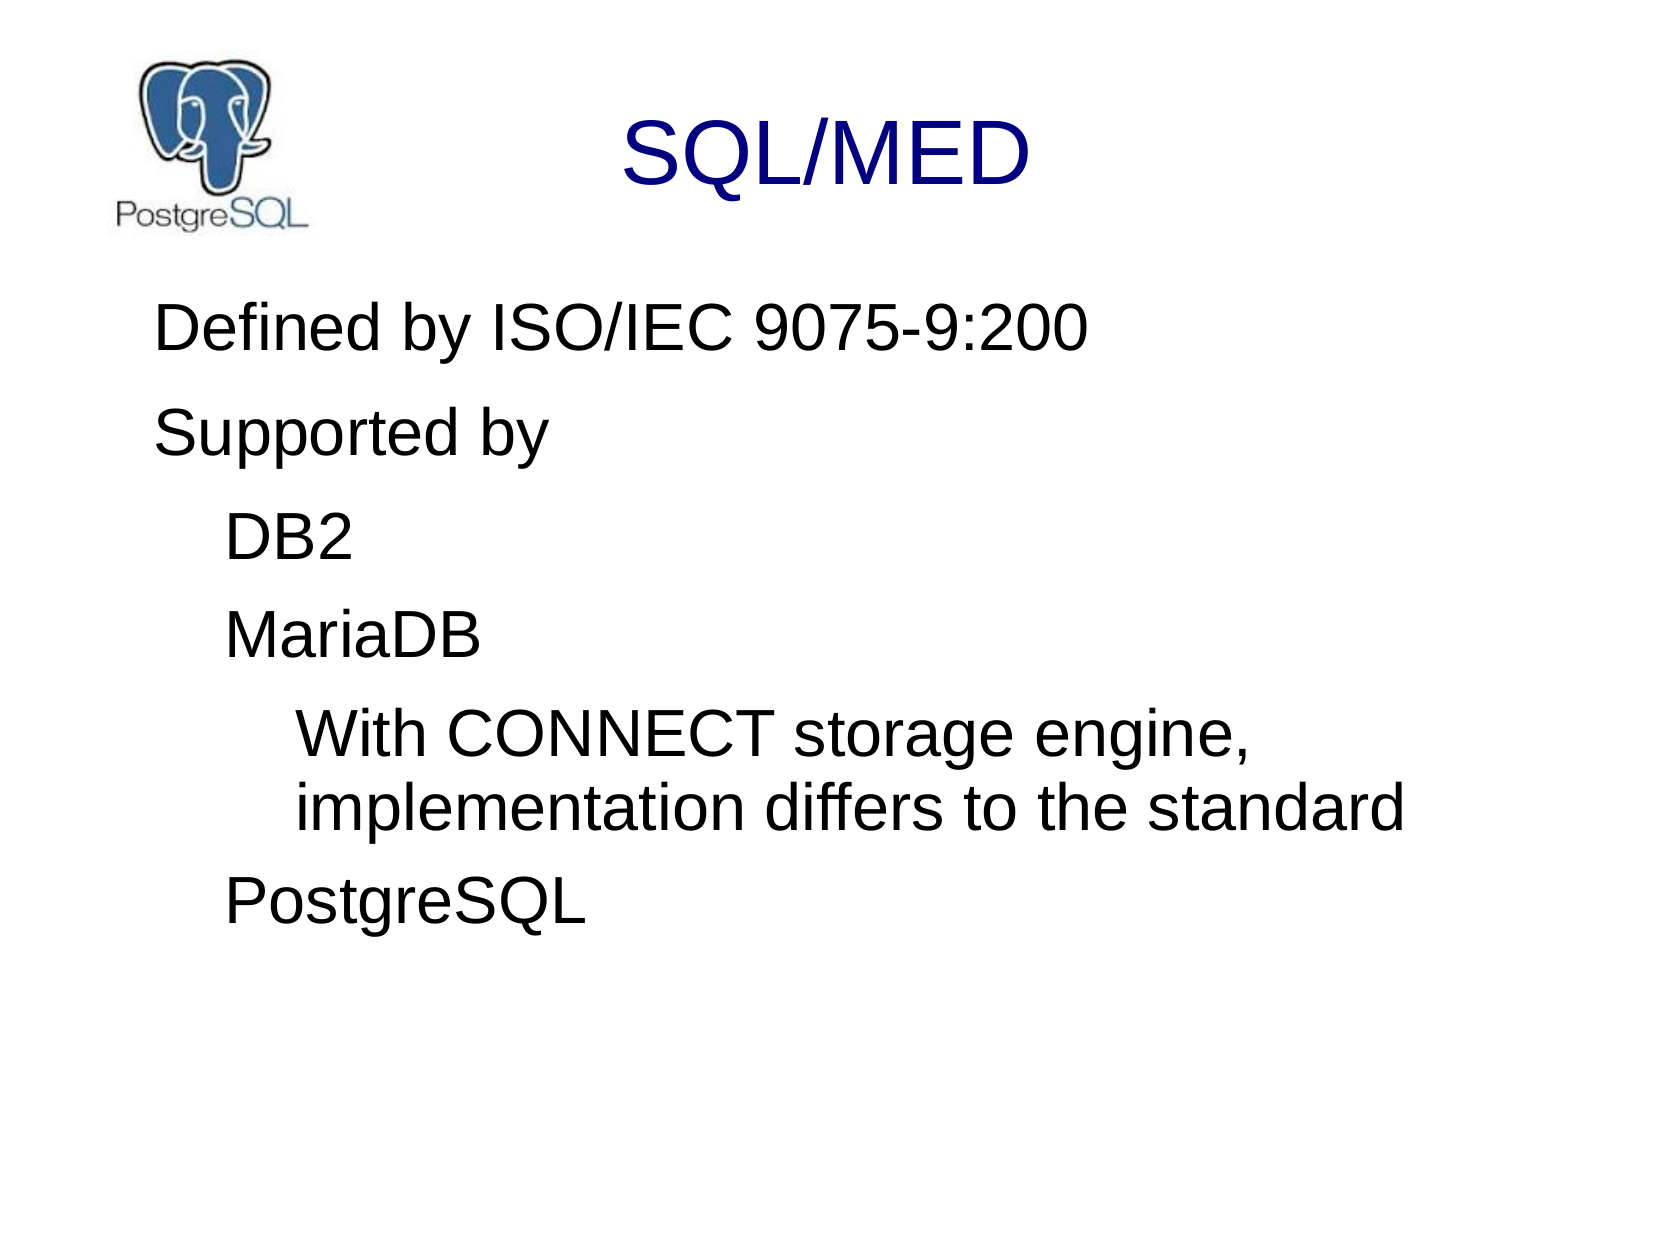

# SQL/MED
Defined by ISO/IEC 9075-9:200
Supported by
DB2
MariaDB
With CONNECT storage engine, implementation differs to the standard
PostgreSQL